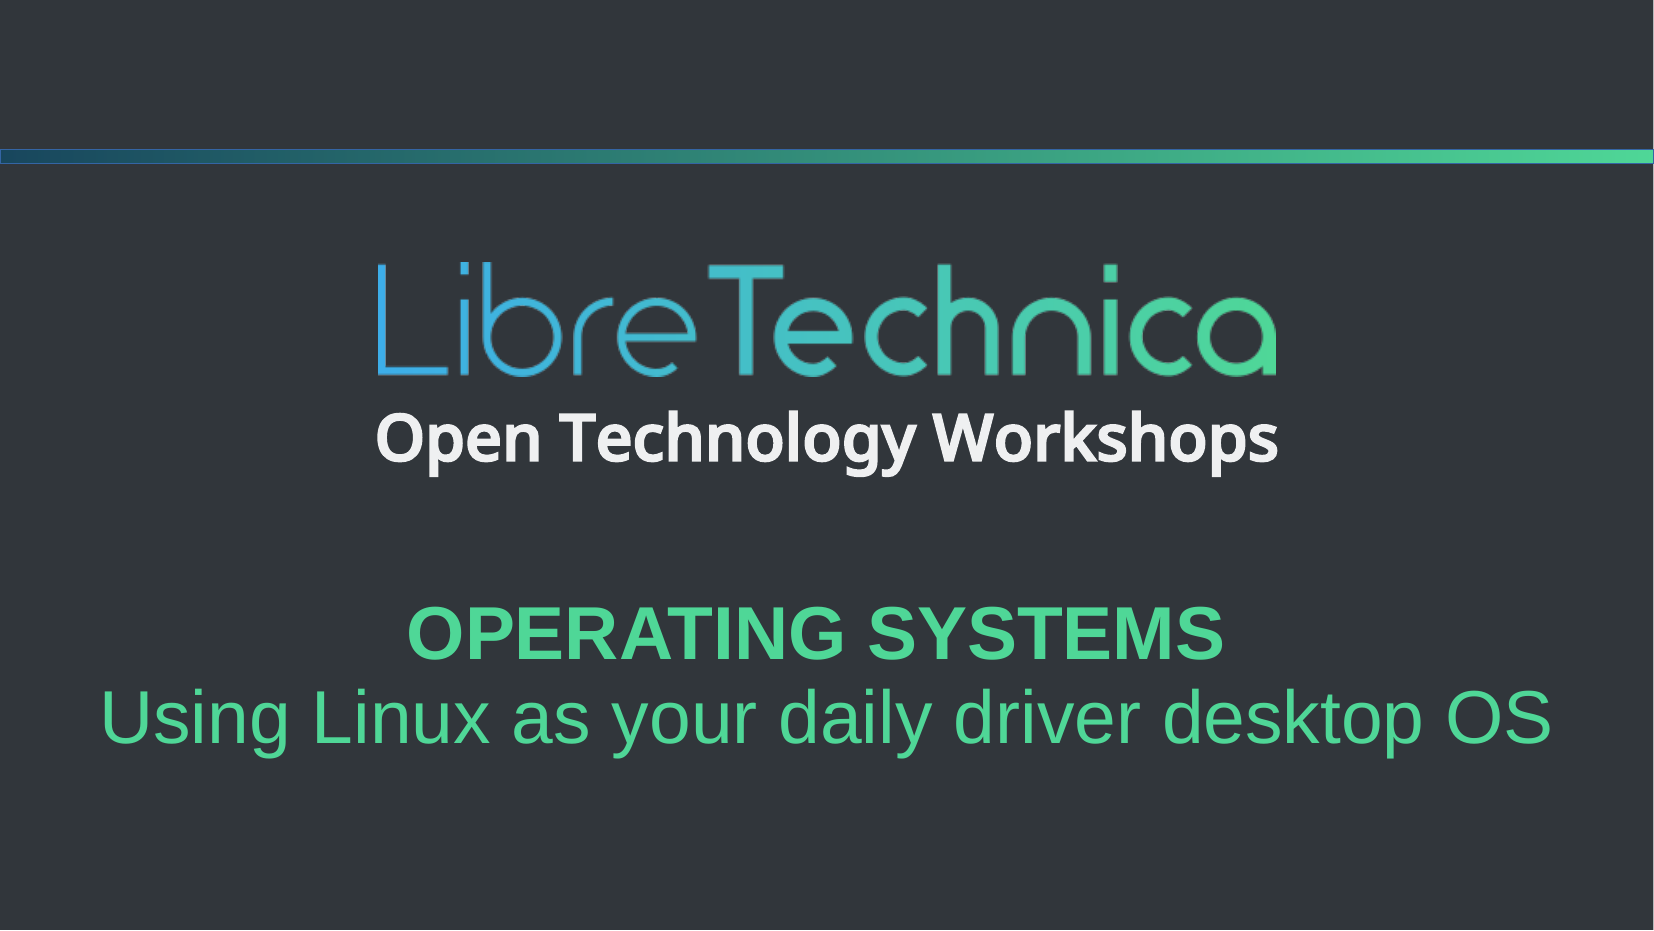

# Open Technology Workshops
OPERATING SYSTEMS
Using Linux as your daily driver desktop OS